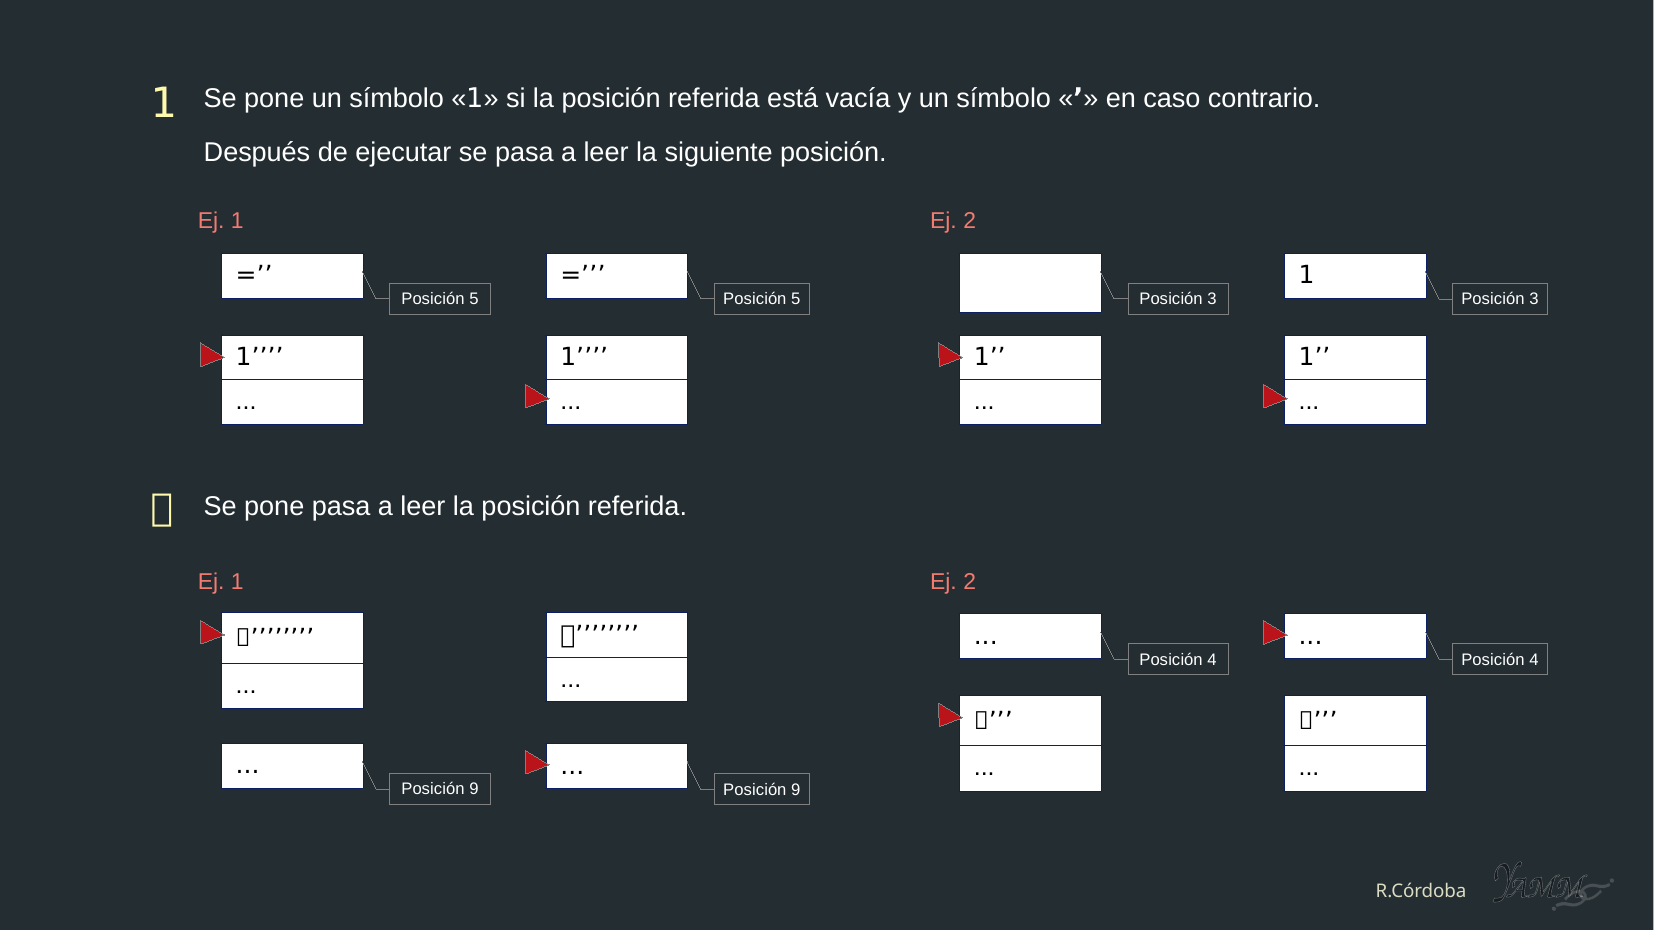

Se pone un símbolo «1» si la posición referida está vacía y un símbolo «’» en caso contrario. Después de ejecutar se pasa a leer la siguiente posición.
1
Ej. 1
Ej. 2
| =’’ |
| --- |
| =’’’ |
| --- |
| |
| --- |
| 1 |
| --- |
| 1’’’’ |
| --- |
| ... |
| 1’’’’ |
| --- |
| ... |
| 1’’ |
| --- |
| ... |
| 1’’ |
| --- |
| ... |
Se pone pasa a leer la posición referida.
＊
Ej. 1
Ej. 2
| ＊’’’’’’’’ |
| --- |
| ... |
| ＊’’’’’’’’ |
| --- |
| ... |
| ... |
| --- |
| ... |
| --- |
| ＊’’’ |
| --- |
| ... |
| ＊’’’ |
| --- |
| ... |
| ... |
| --- |
| ... |
| --- |
R. Córdoba